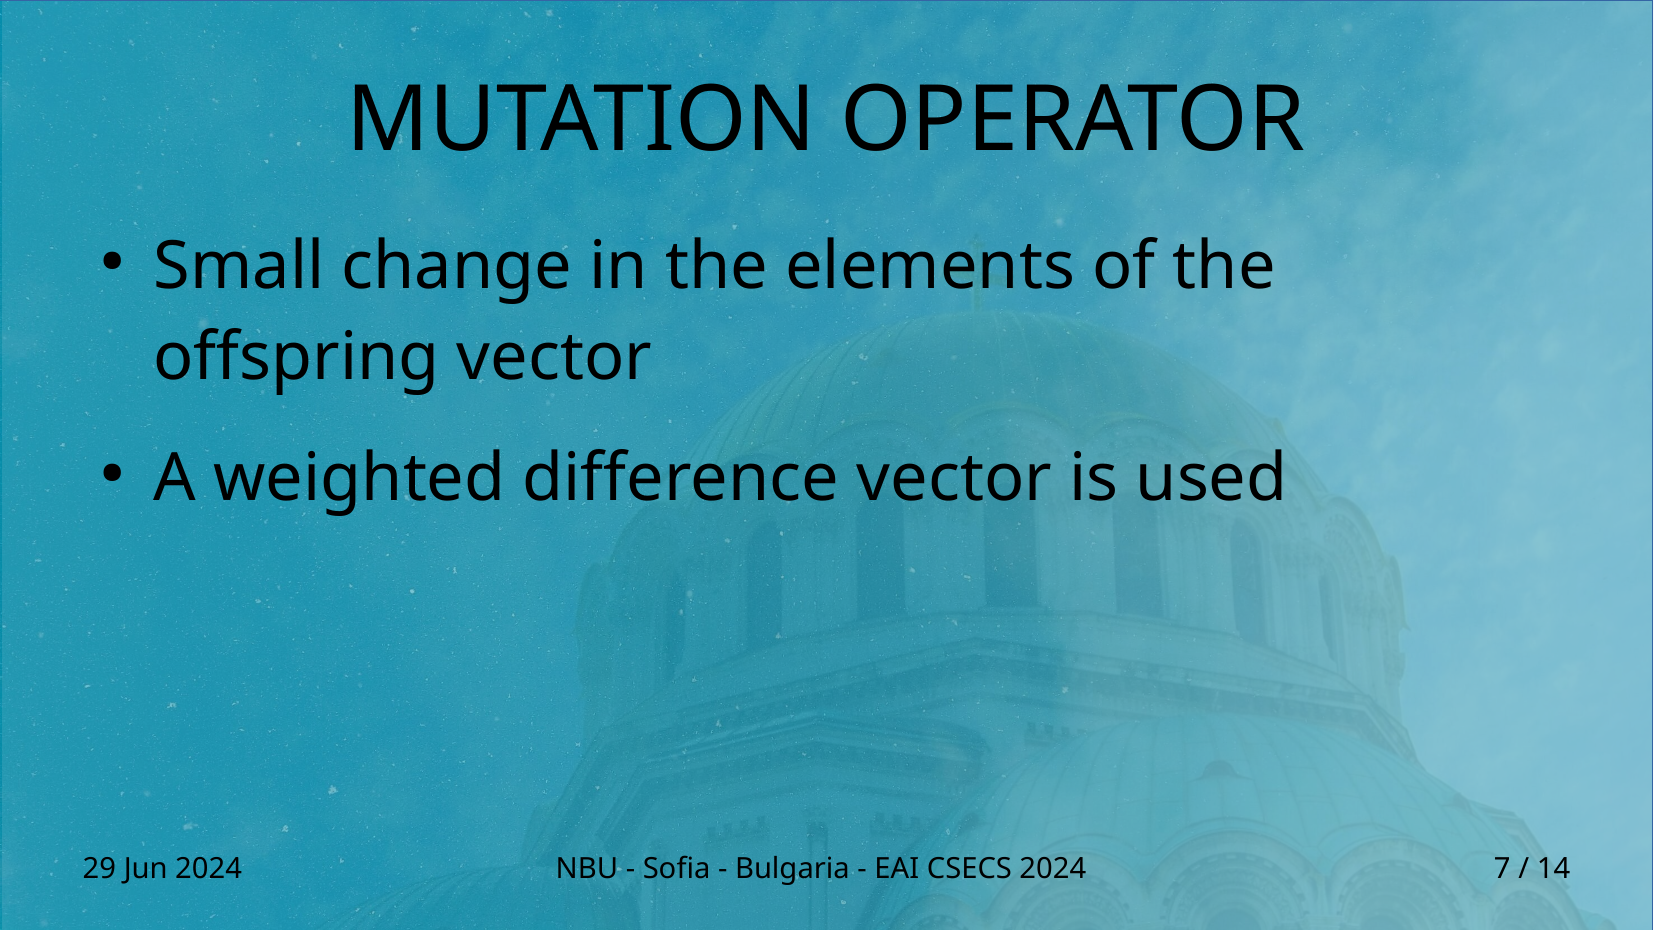

# MUTATION OPERATOR
Small change in the elements of the offspring vector
A weighted difference vector is used
29 Jun 2024
NBU - Sofia - Bulgaria - EAI CSECS 2024
7